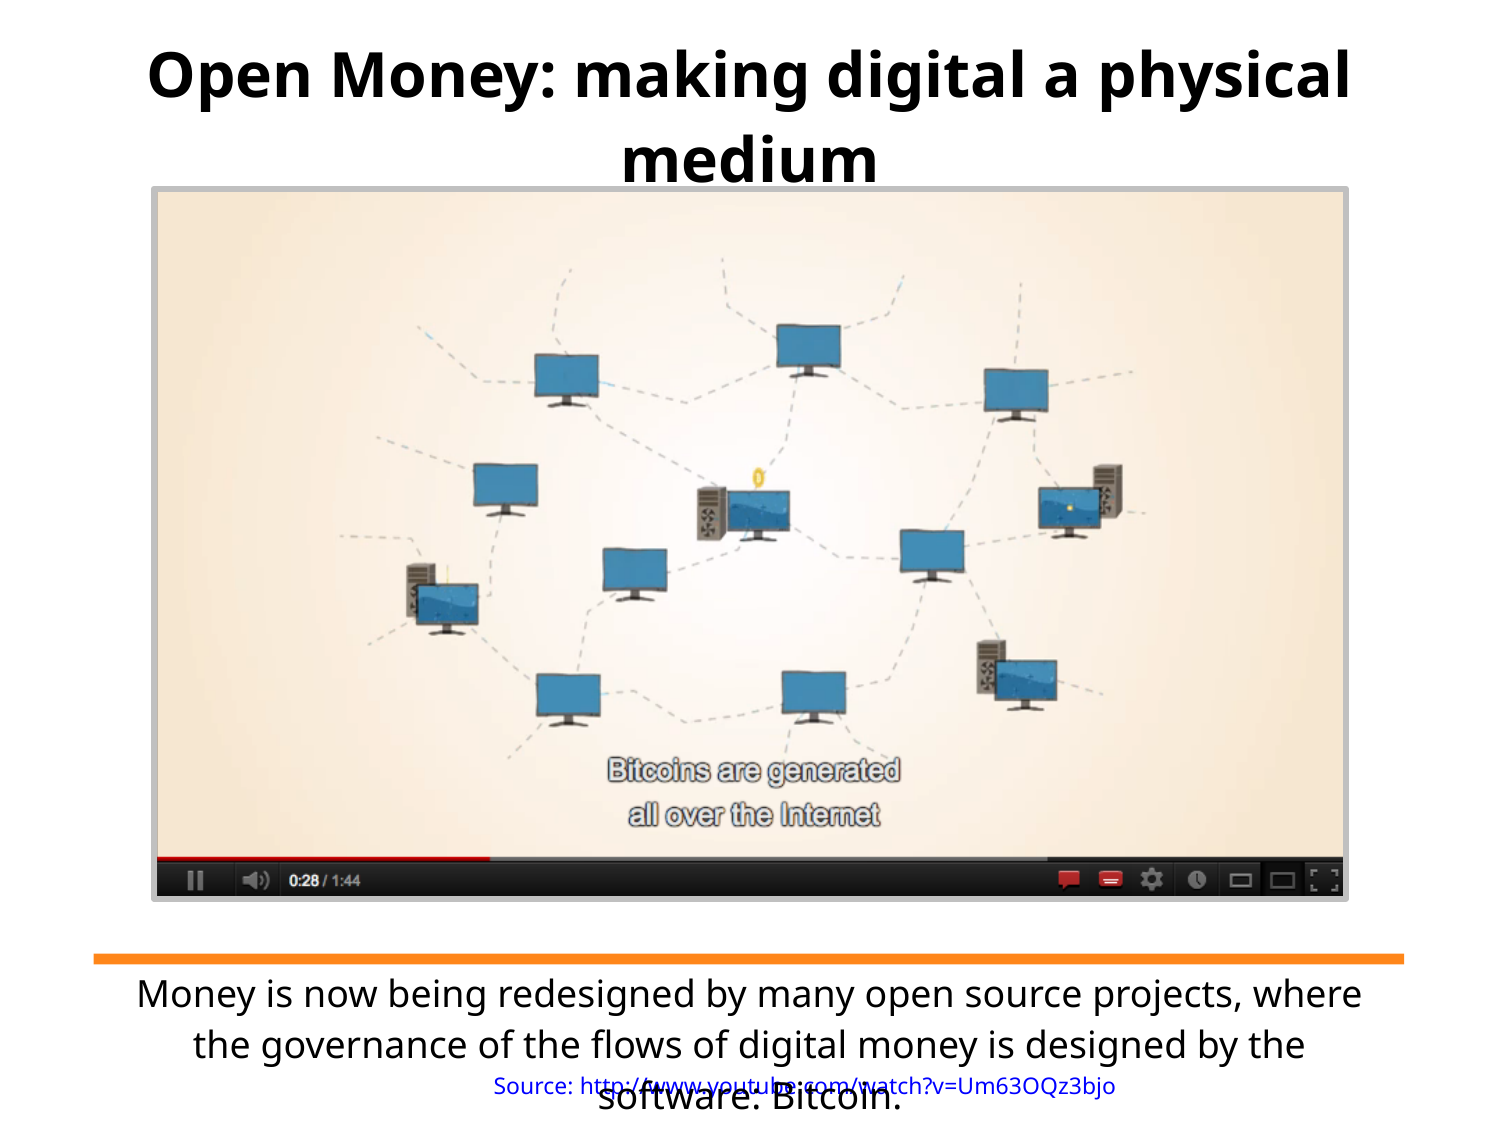

# Open Money: making digital a physical medium
Source: http://www.sweatshopparis.com/index.php?/project/concept/
Money is now being redesigned by many open source projects, where the governance of the flows of digital money is designed by the software: Bitcoin.
Source: http://www.youtube.com/watch?v=Um63OQz3bjo